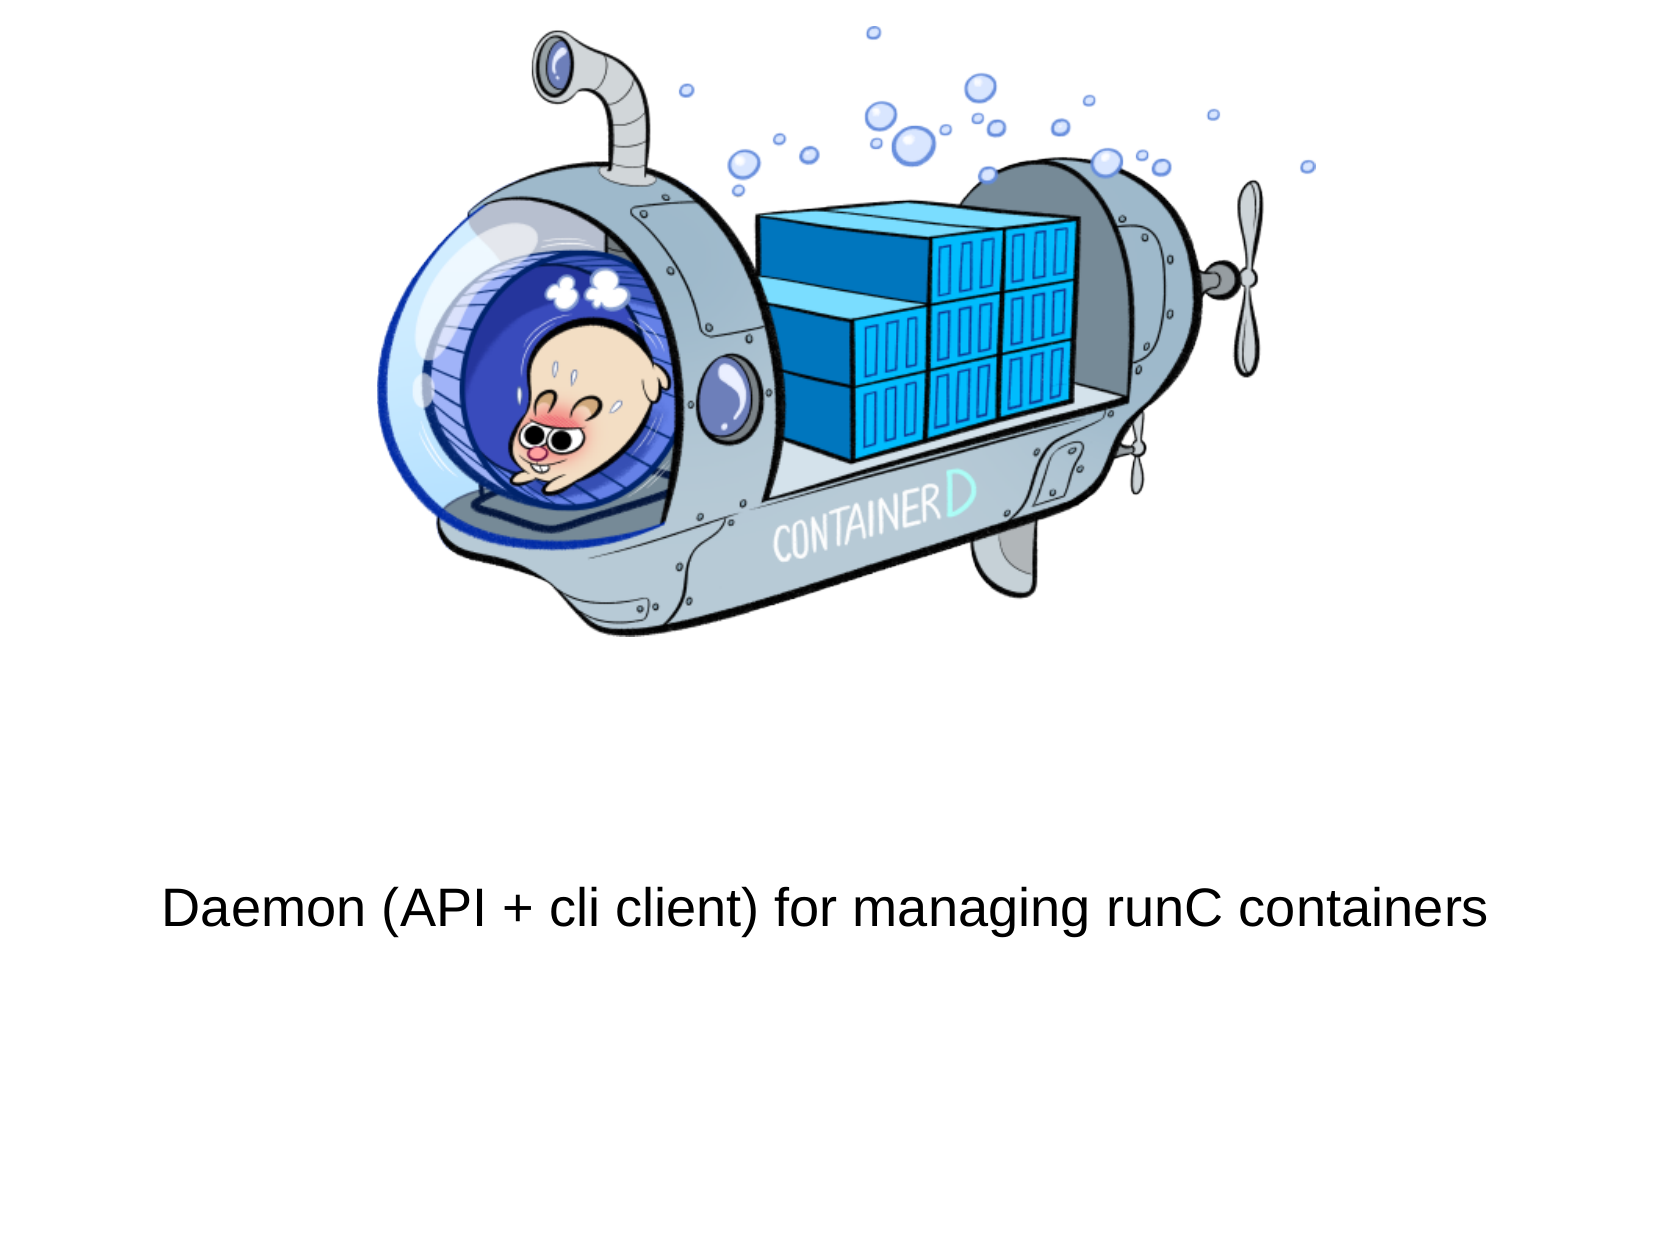

Daemon (API + cli client) for managing runC containers